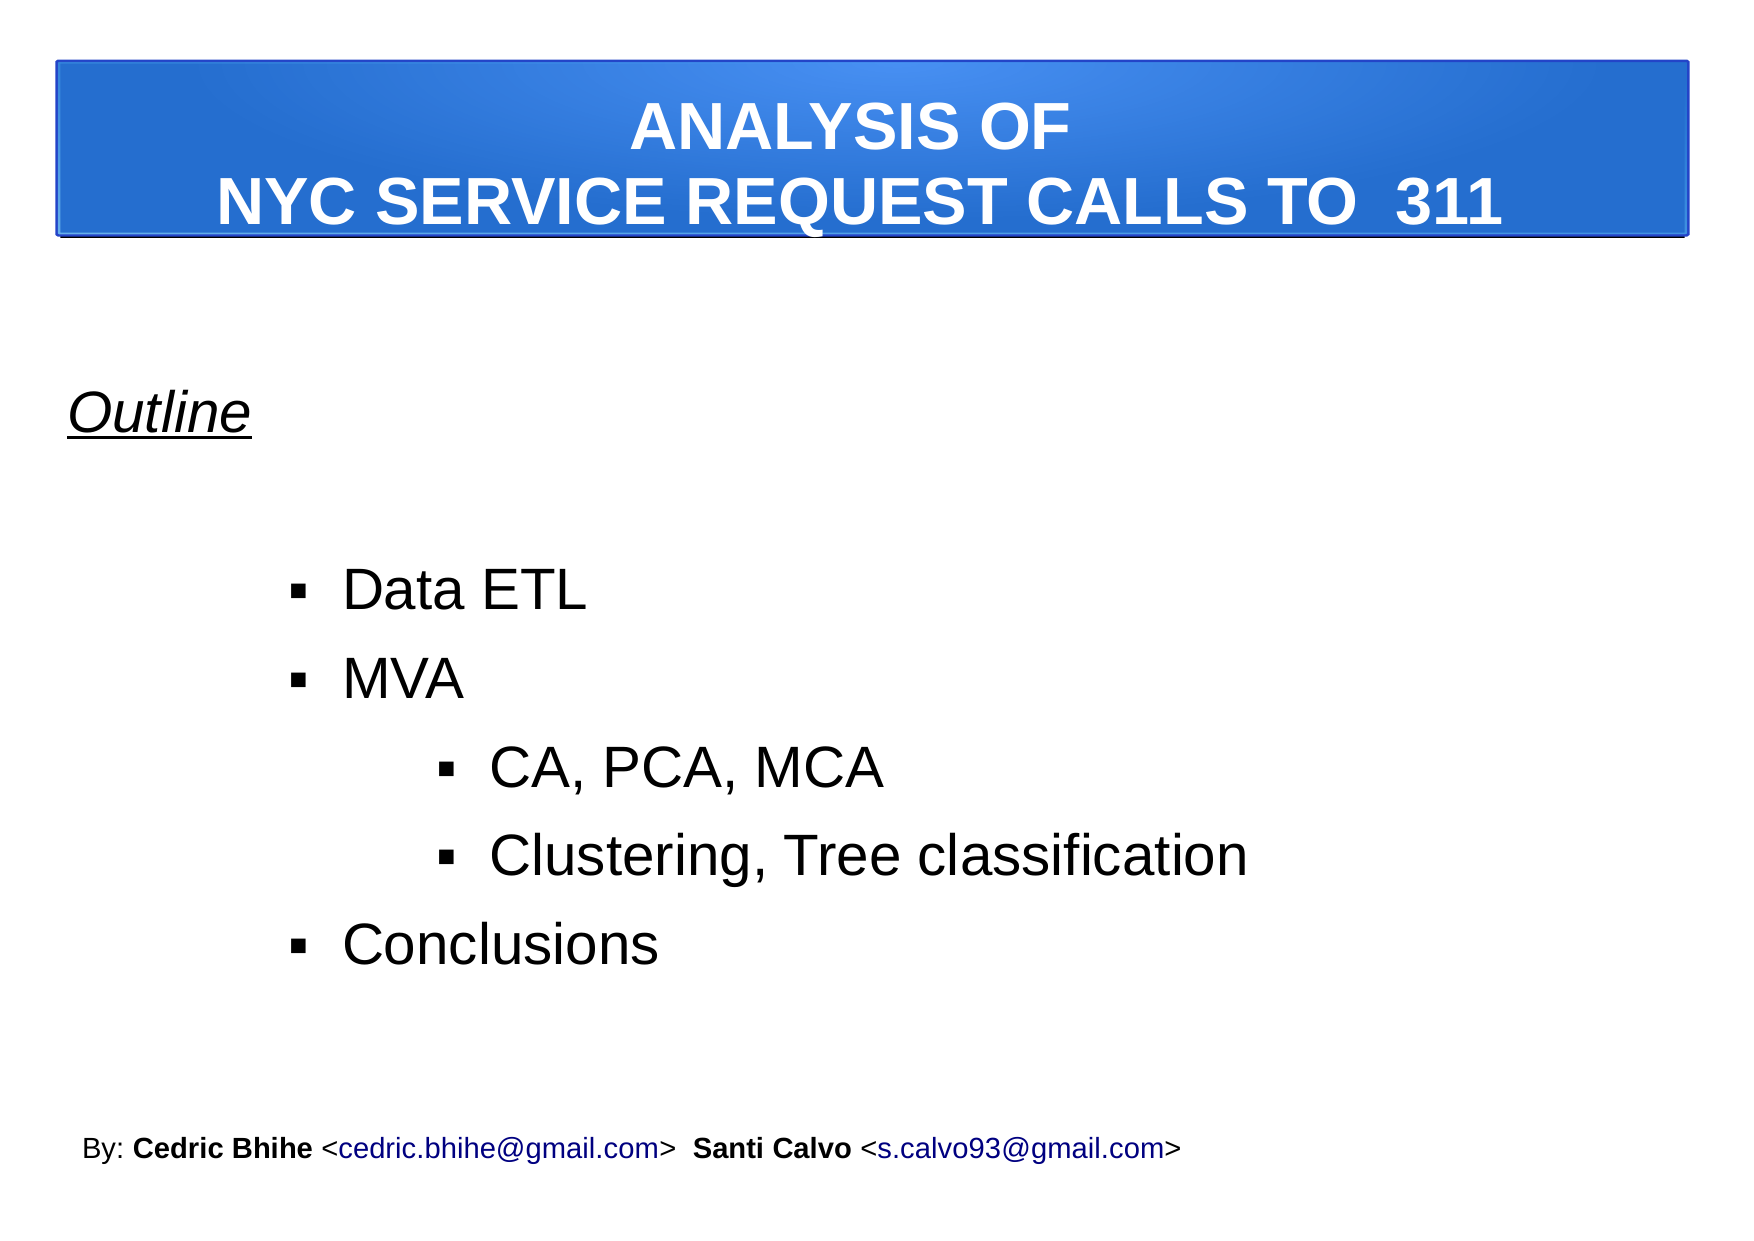

# Analysis of NYC Service Request CALLS to 311
Outline
			▪ Data ETL
			▪ MVA
					▪ CA, PCA, MCA
					▪ Clustering, Tree classification
			▪ Conclusions
By: Cedric Bhihe <cedric.bhihe@gmail.com> Santi Calvo <s.calvo93@gmail.com>